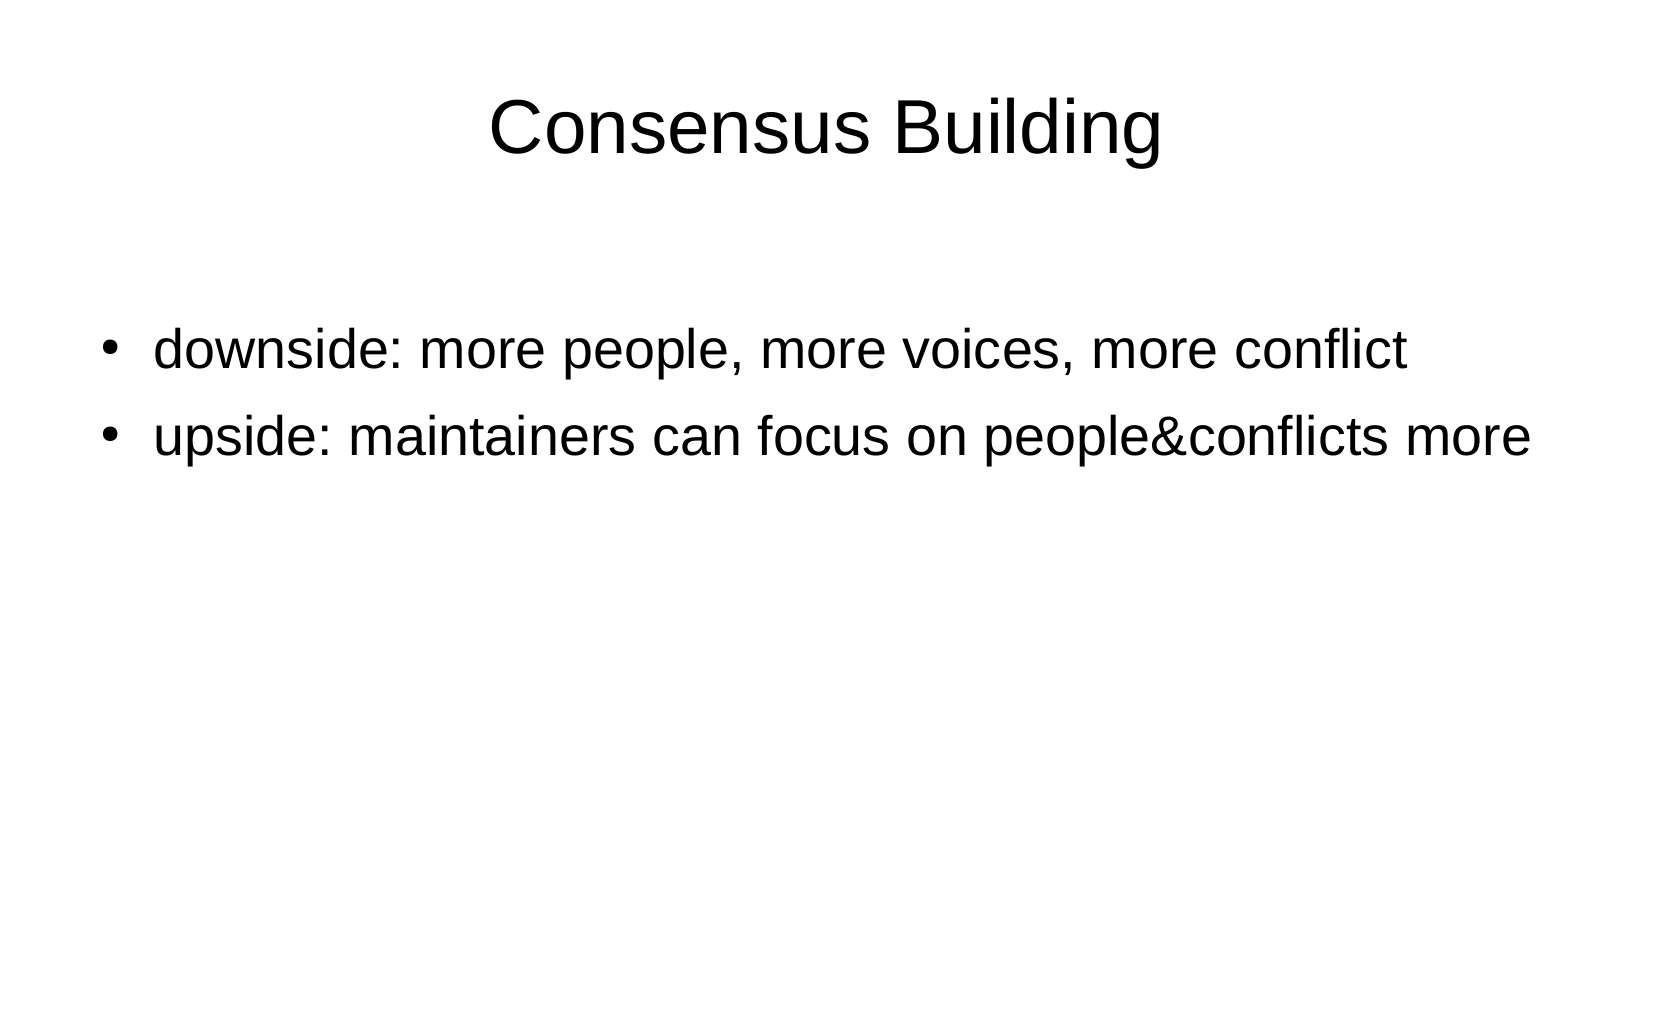

# Consensus Building
downside: more people, more voices, more conflict
upside: maintainers can focus on people&conflicts more